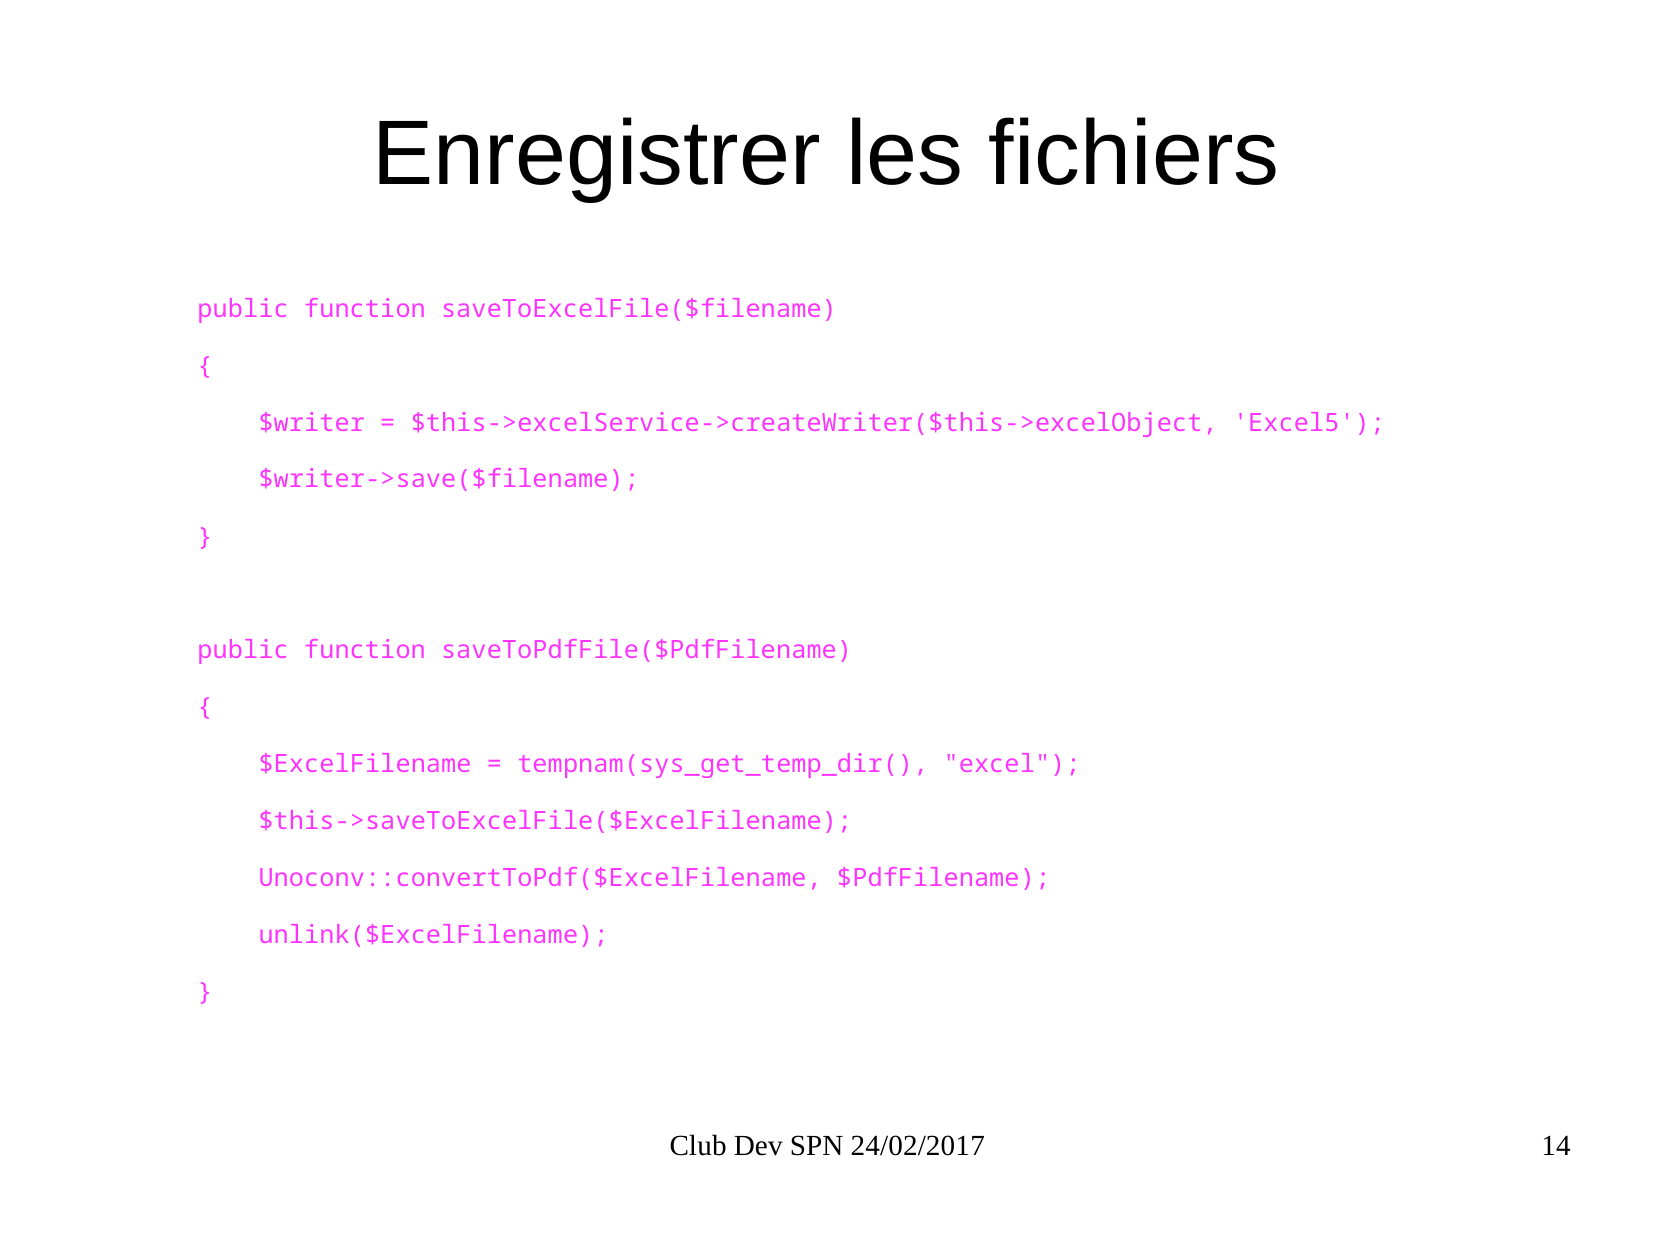

# Enregistrer les fichiers
 public function saveToExcelFile($filename)
 {
 $writer = $this->excelService->createWriter($this->excelObject, 'Excel5');
 $writer->save($filename);
 }
 public function saveToPdfFile($PdfFilename)
 {
 $ExcelFilename = tempnam(sys_get_temp_dir(), "excel");
 $this->saveToExcelFile($ExcelFilename);
 Unoconv::convertToPdf($ExcelFilename, $PdfFilename);
 unlink($ExcelFilename);
 }
Club Dev SPN 24/02/2017
14